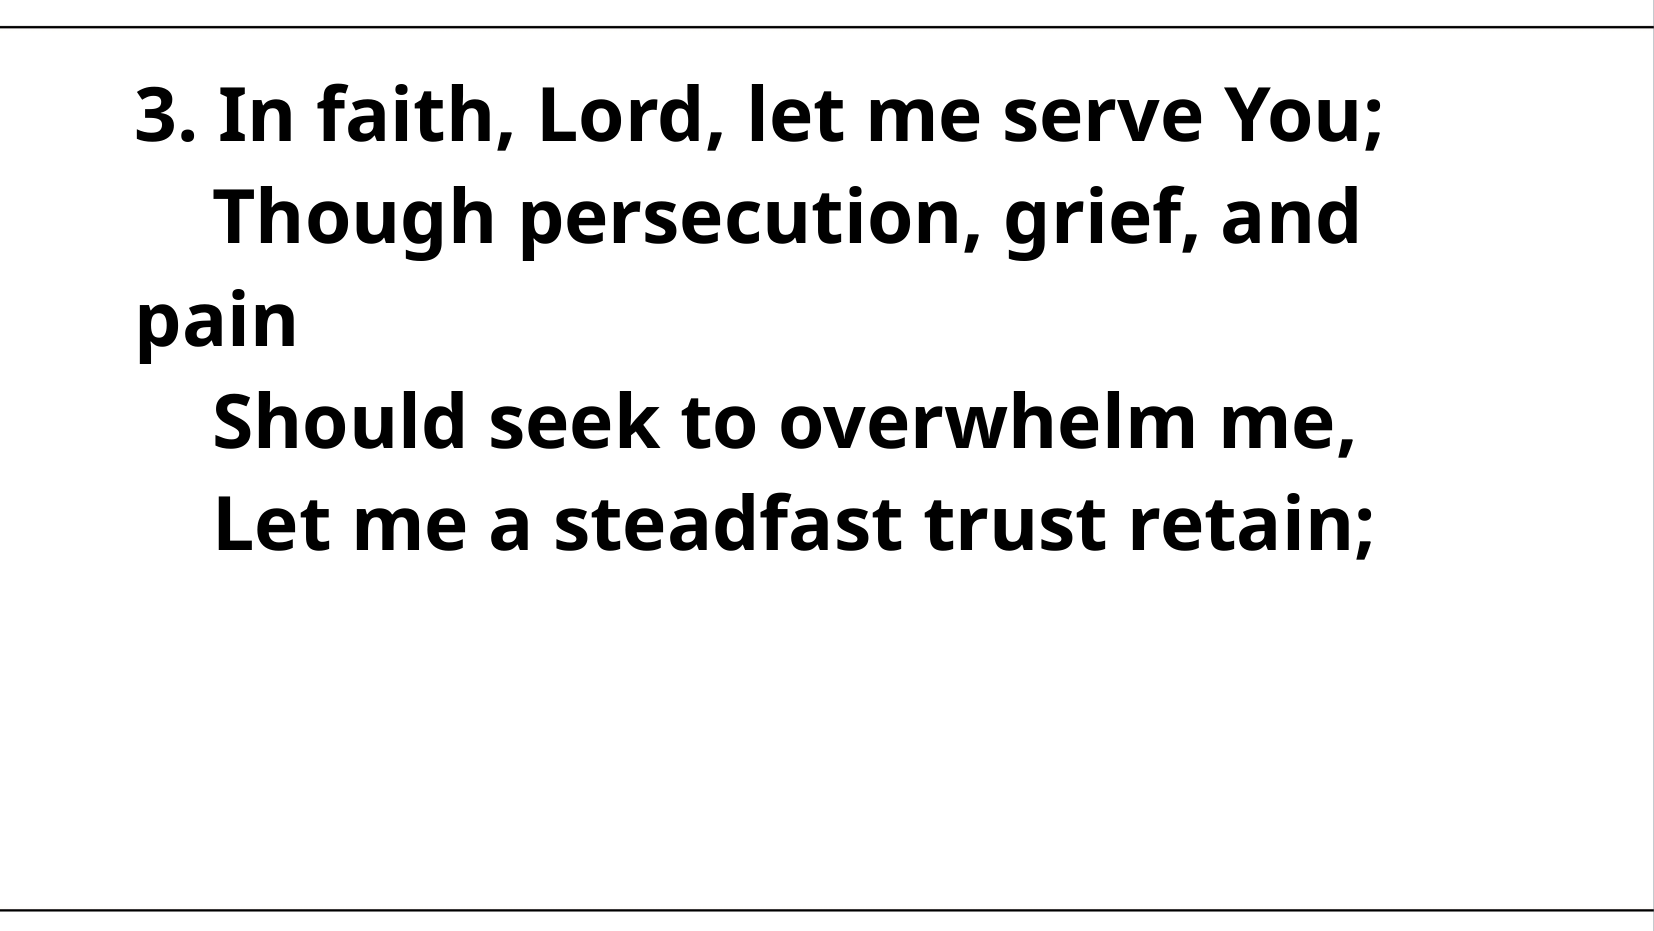

3. In faith, Lord, let me serve You;
 Though persecution, grief, and pain
 Should seek to overwhelm me,
 Let me a steadfast trust retain;